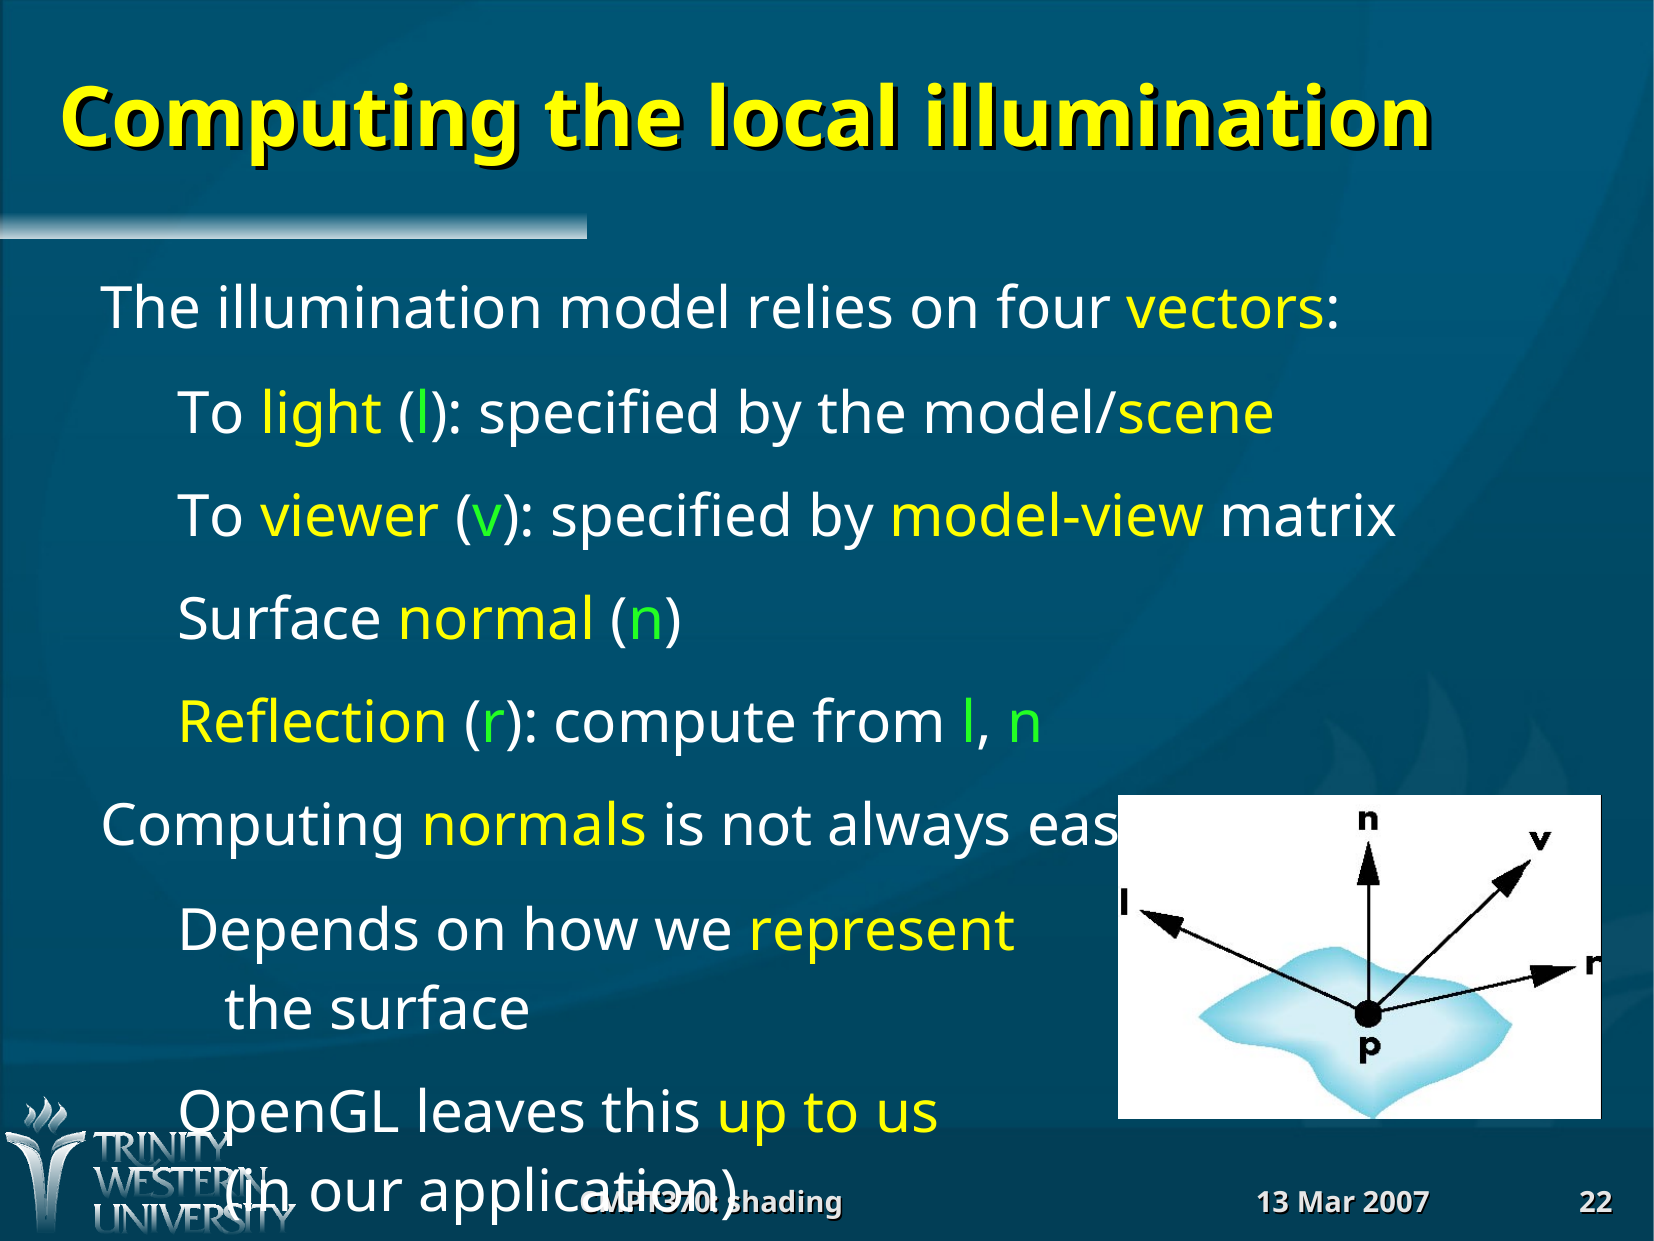

# Computing the local illumination
The illumination model relies on four vectors:
To light (l): specified by the model/scene
To viewer (v): specified by model-view matrix
Surface normal (n)
Reflection (r): compute from l, n
Computing normals is not always easy
Depends on how we represent
the surface
OpenGL leaves this up to us
(in our application)
CMPT370: shading
13 Mar 2007
22